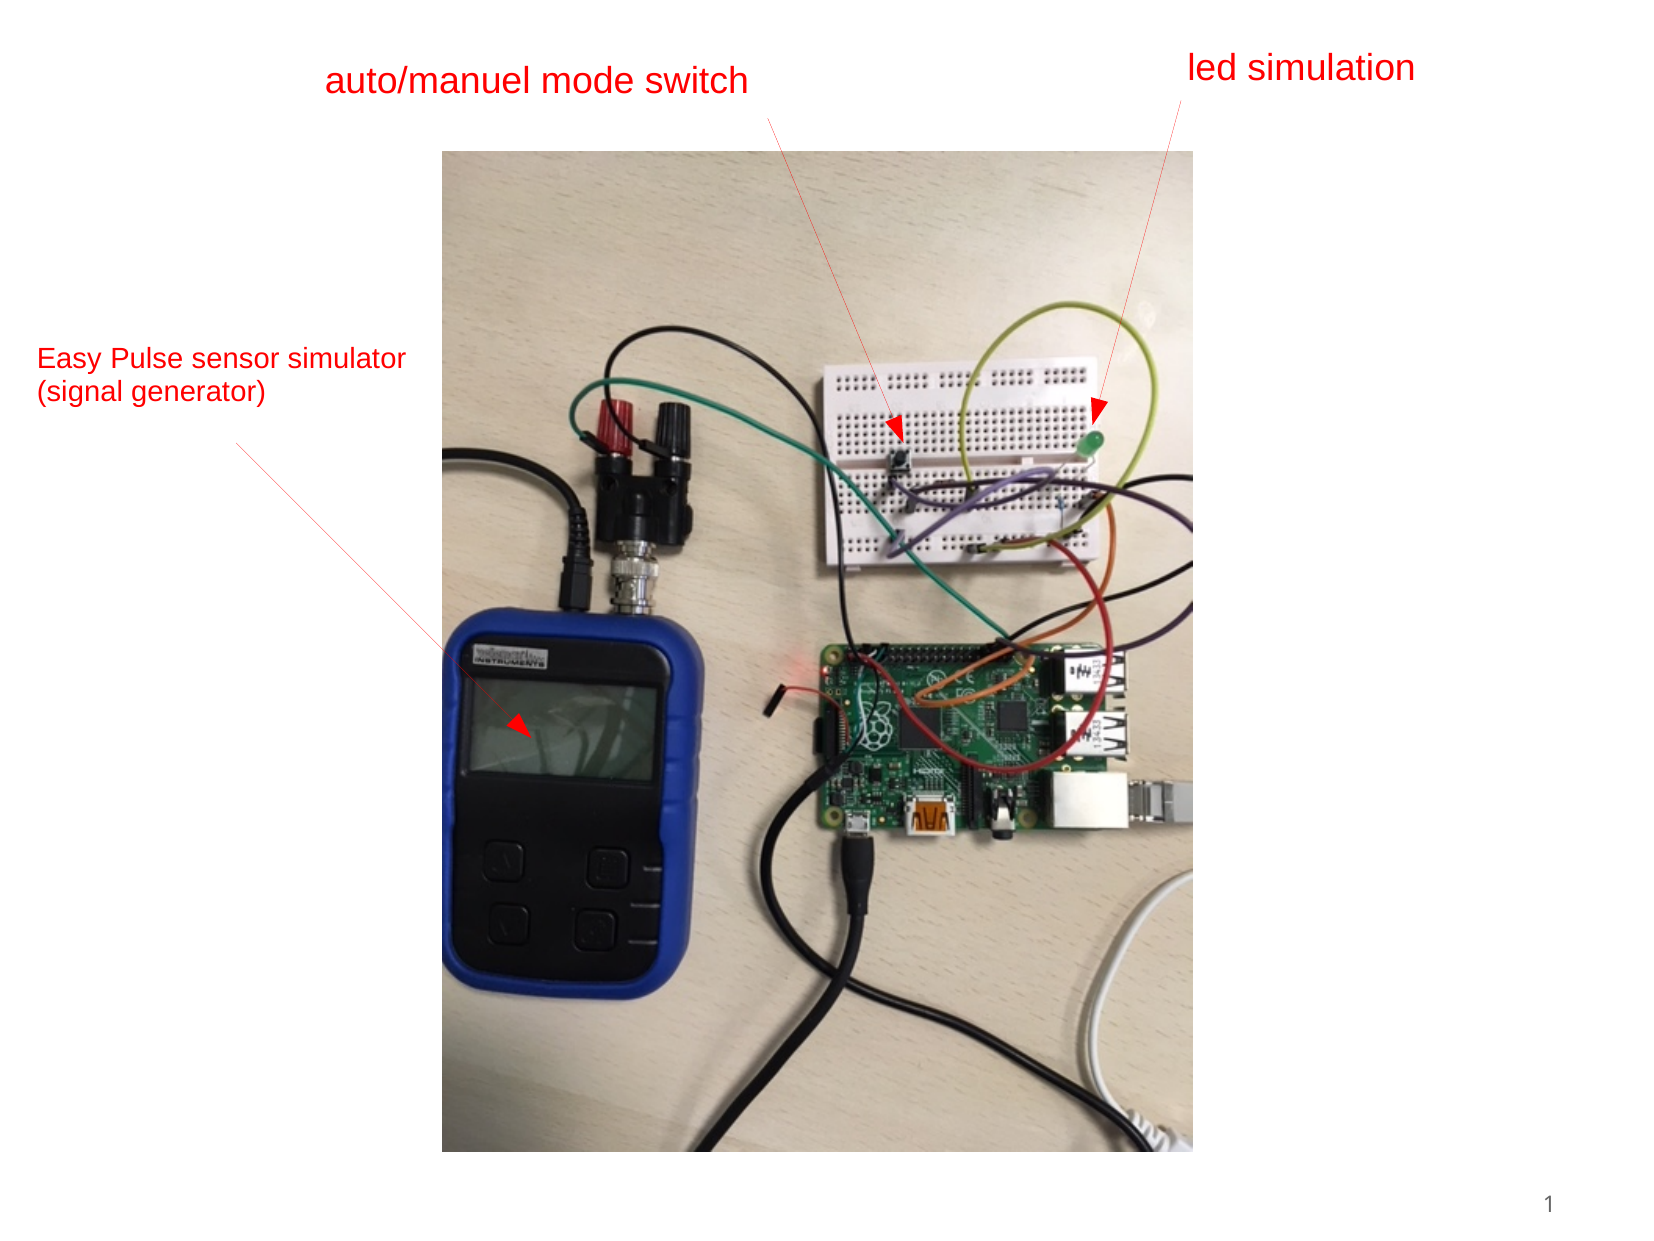

led simulation
auto/manuel mode switch
Easy Pulse sensor simulator
(signal generator)